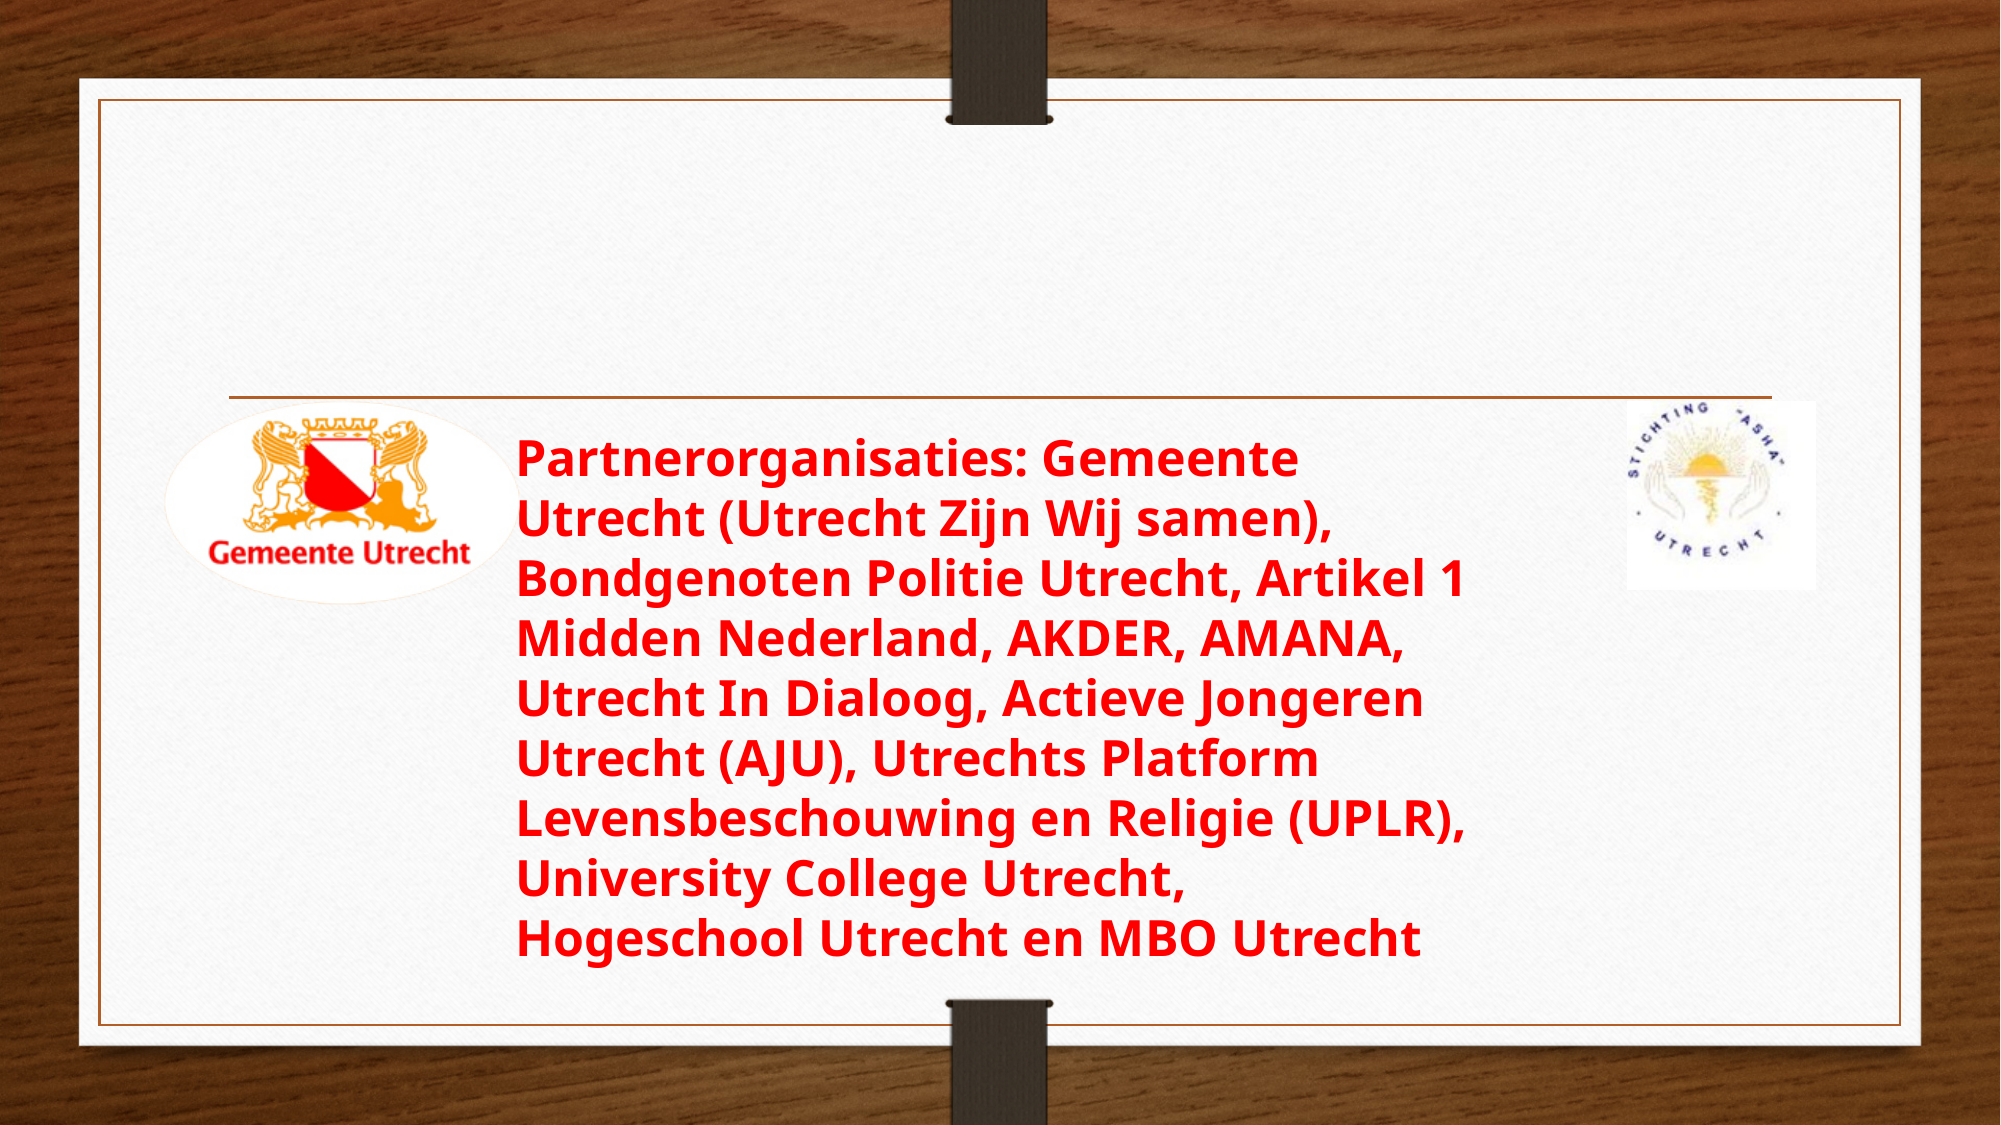

#
Partnerorganisaties: Gemeente Utrecht (Utrecht Zijn Wij samen), Bondgenoten Politie Utrecht, Artikel 1 Midden Nederland, AKDER, AMANA, Utrecht In Dialoog, Actieve Jongeren Utrecht (AJU), Utrechts Platform Levensbeschouwing en Religie (UPLR), University College Utrecht, Hogeschool Utrecht en MBO Utrecht